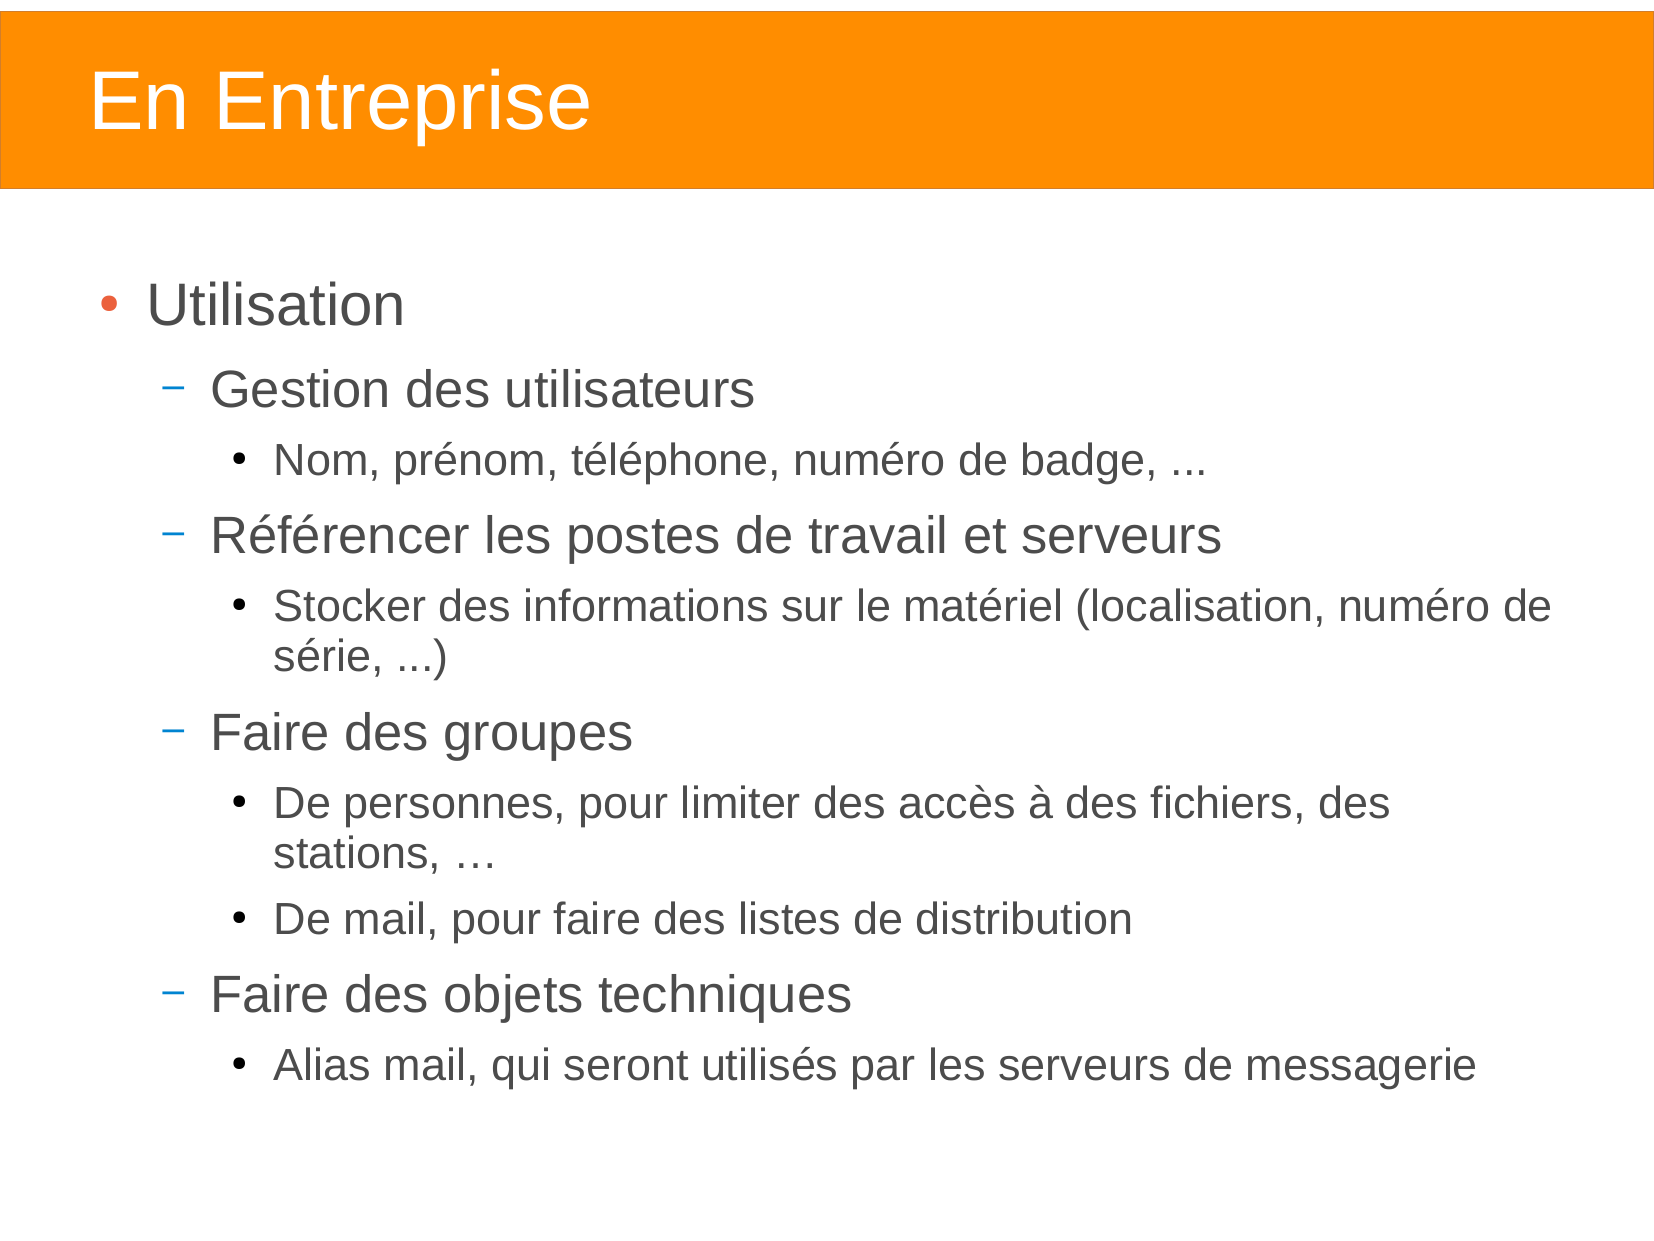

En Entreprise
# Utilisation
Gestion des utilisateurs
Nom, prénom, téléphone, numéro de badge, ...
Référencer les postes de travail et serveurs
Stocker des informations sur le matériel (localisation, numéro de série, ...)
Faire des groupes
De personnes, pour limiter des accès à des fichiers, des stations, …
De mail, pour faire des listes de distribution
Faire des objets techniques
Alias mail, qui seront utilisés par les serveurs de messagerie